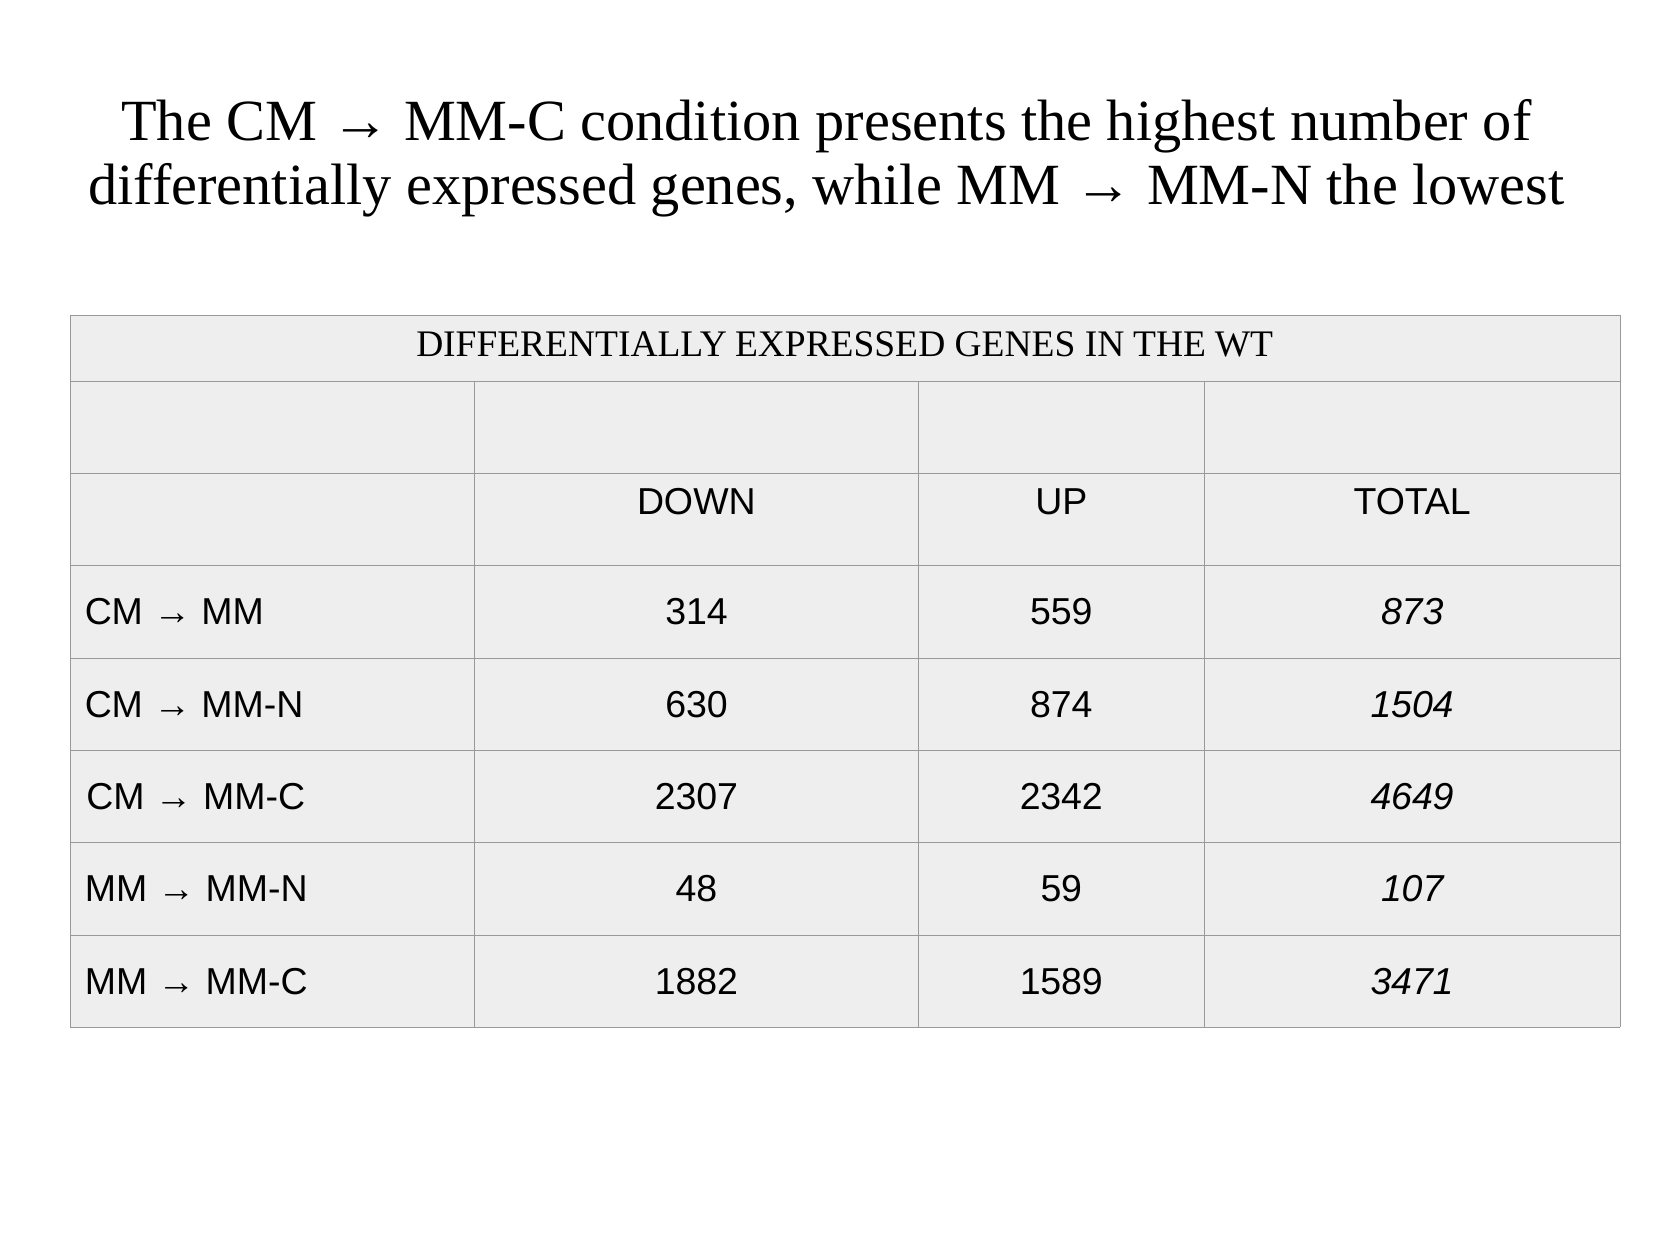

# The CM → MM-C condition presents the highest number of differentially expressed genes, while MM → MM-N the lowest
| DIFFERENTIALLY EXPRESSED GENES IN THE WT | | | |
| --- | --- | --- | --- |
| | | | |
| | DOWN | UP | TOTAL |
| CM → MM | 314 | 559 | 873 |
| CM → MM-N | 630 | 874 | 1504 |
| CM → MM-C | 2307 | 2342 | 4649 |
| MM → MM-N | 48 | 59 | 107 |
| MM → MM-C | 1882 | 1589 | 3471 |